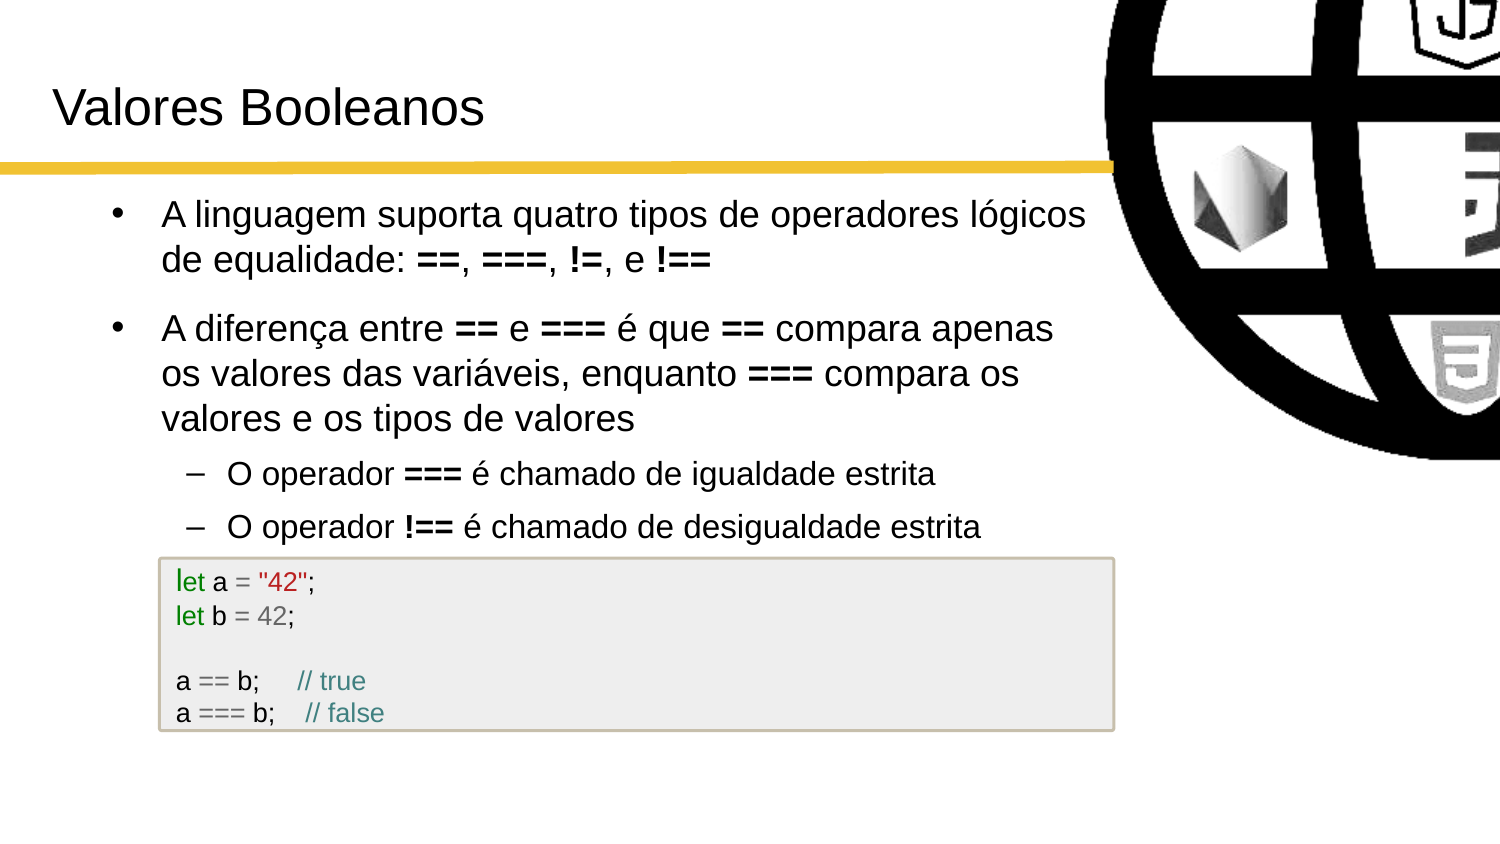

Valores Booleanos
A linguagem suporta quatro tipos de operadores lógicos de equalidade: ==, ===, !=, e !==
A diferença entre == e === é que == compara apenas os valores das variáveis, enquanto === compara os valores e os tipos de valores
O operador === é chamado de igualdade estrita
O operador !== é chamado de desigualdade estrita
let a = "42";
let b = 42;
a == b; // true
a === b; // false